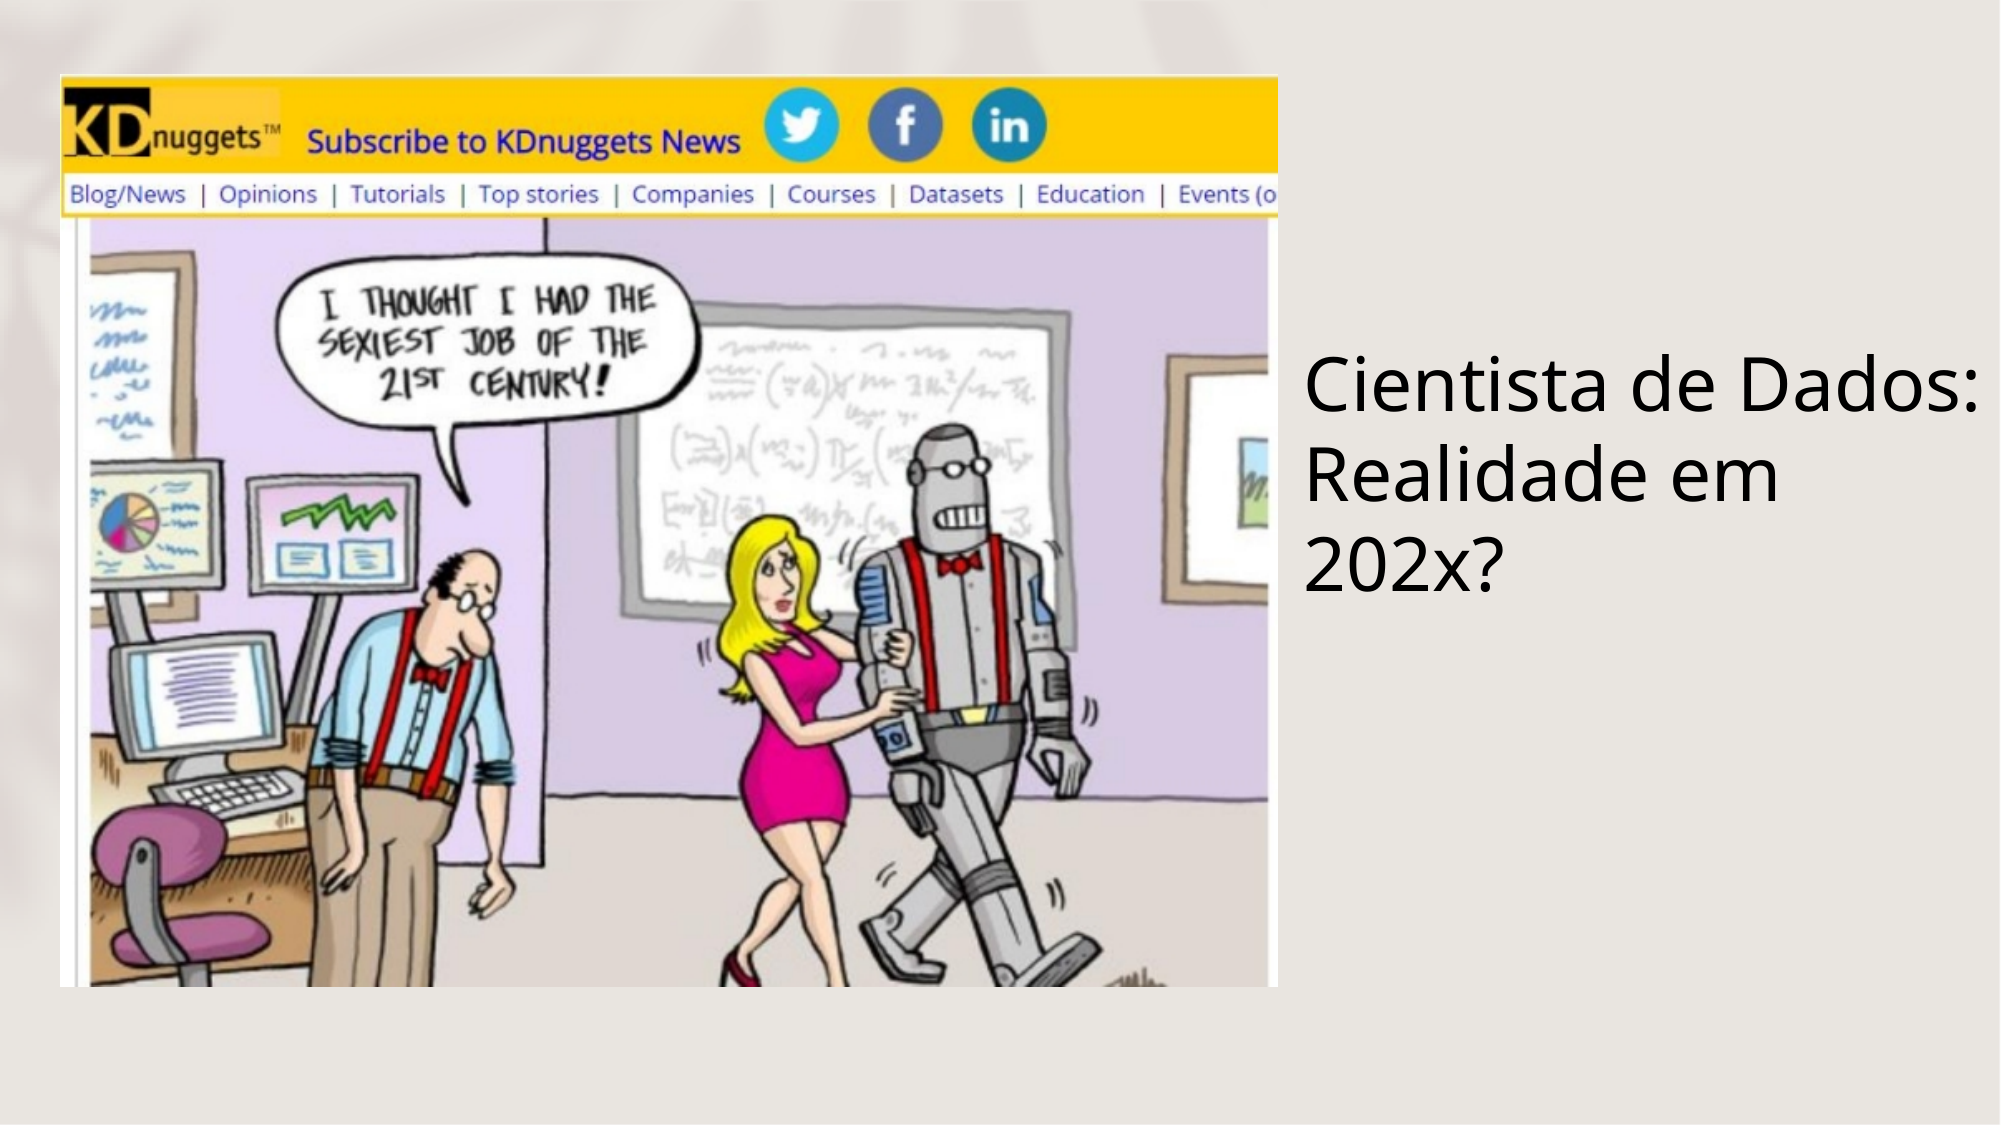

# Cientista de Dados: Realidade em 202x?